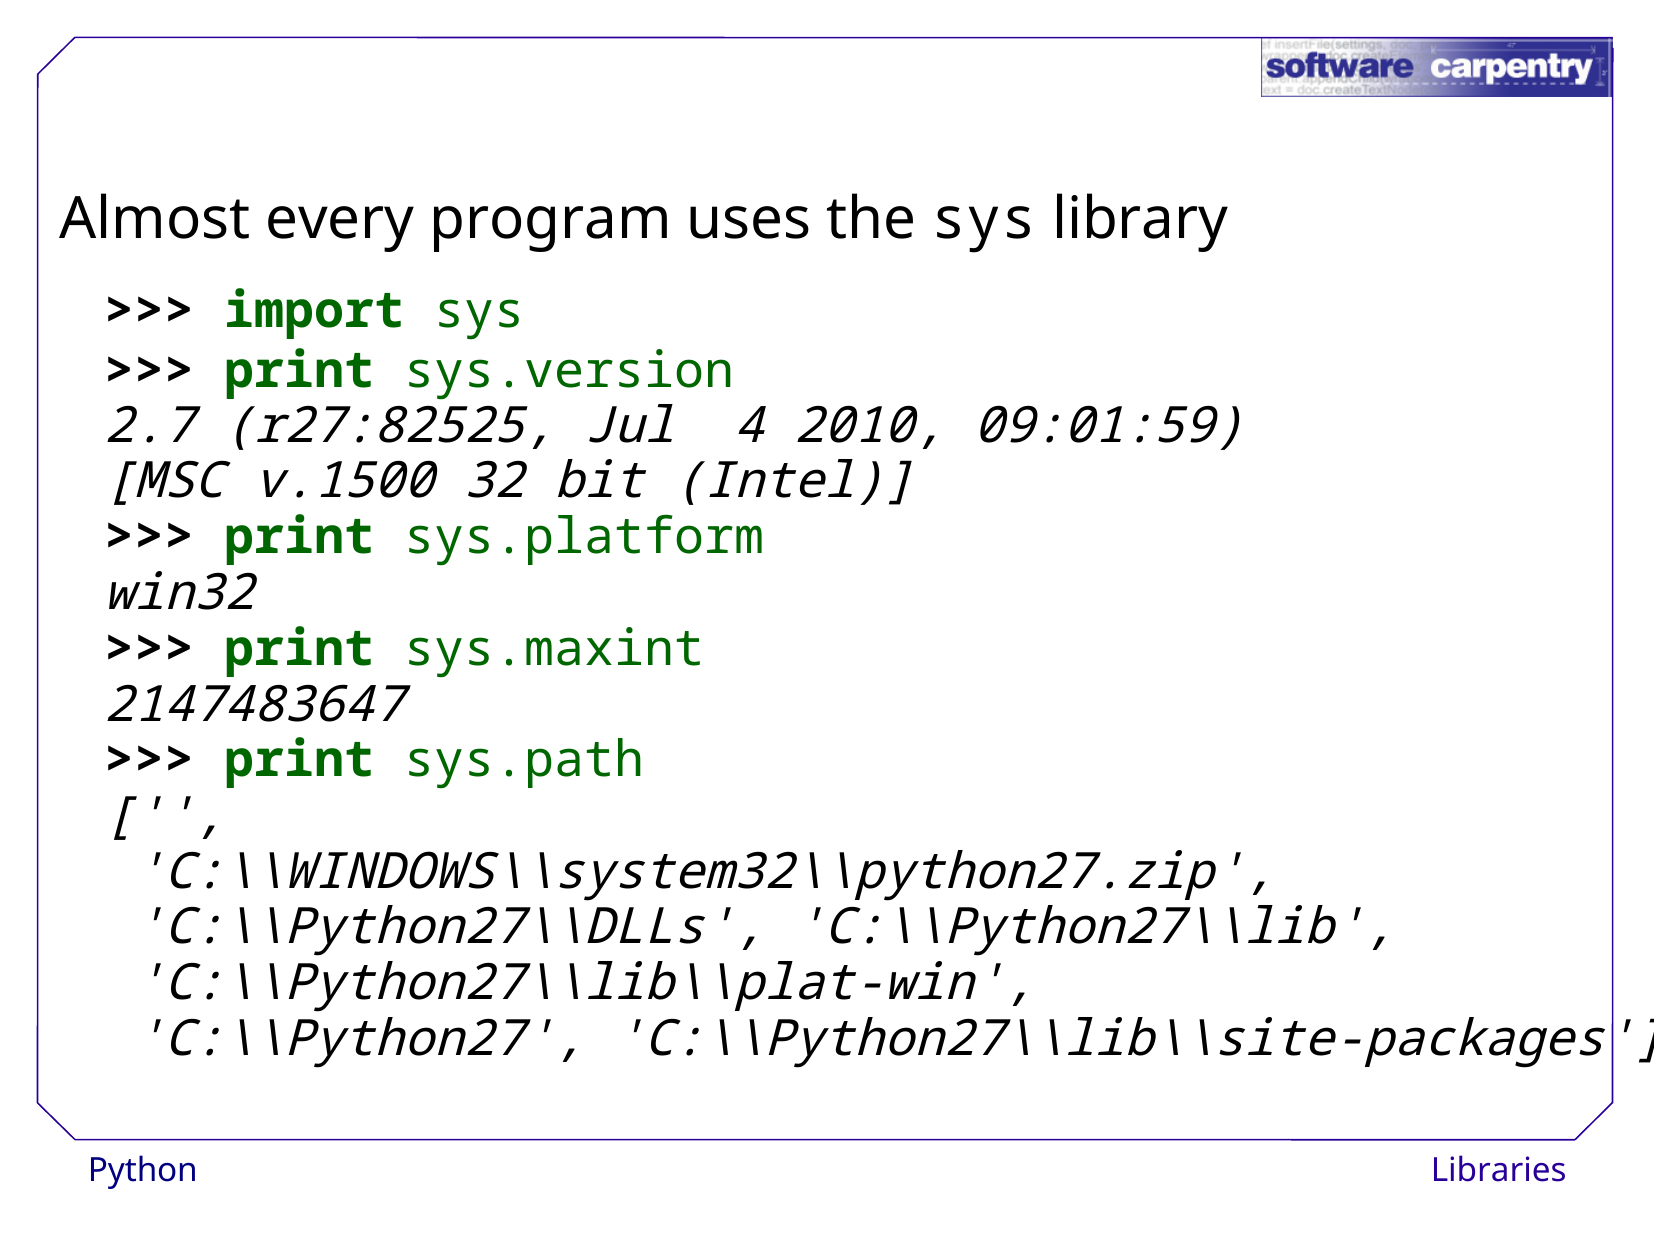

Almost every program uses the sys library
>>> import sys
>>> print sys.version
2.7 (r27:82525, Jul 4 2010, 09:01:59)
[MSC v.1500 32 bit (Intel)]
>>> print sys.platform
win32
>>> print sys.maxint
2147483647
>>> print sys.path
['',
 'C:\\WINDOWS\\system32\\python27.zip',
 'C:\\Python27\\DLLs', 'C:\\Python27\\lib',
 'C:\\Python27\\lib\\plat-win',
 'C:\\Python27', 'C:\\Python27\\lib\\site-packages']